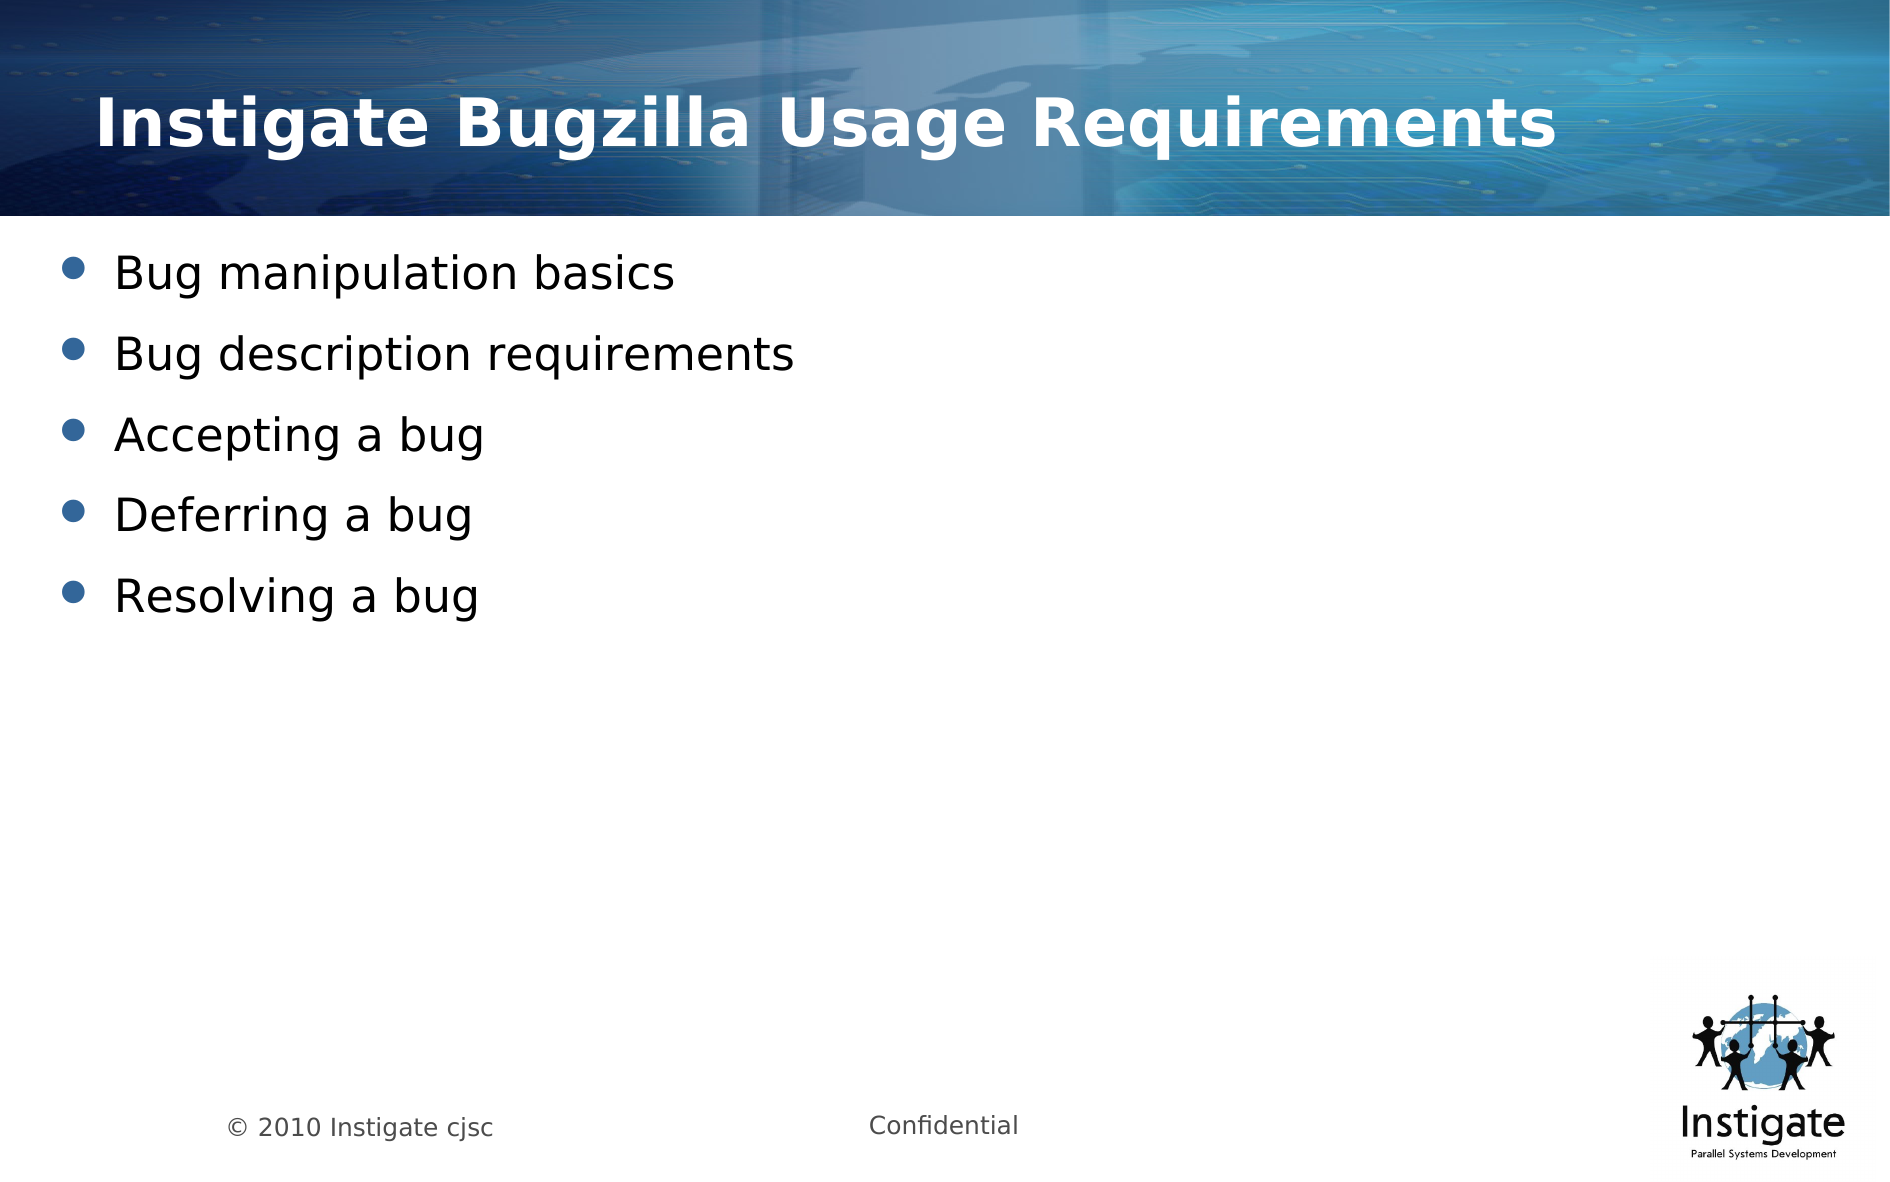

# Instigate Bugzilla Usage Requirements
Bug manipulation basics
Bug description requirements
Accepting a bug
Deferring a bug
Resolving a bug